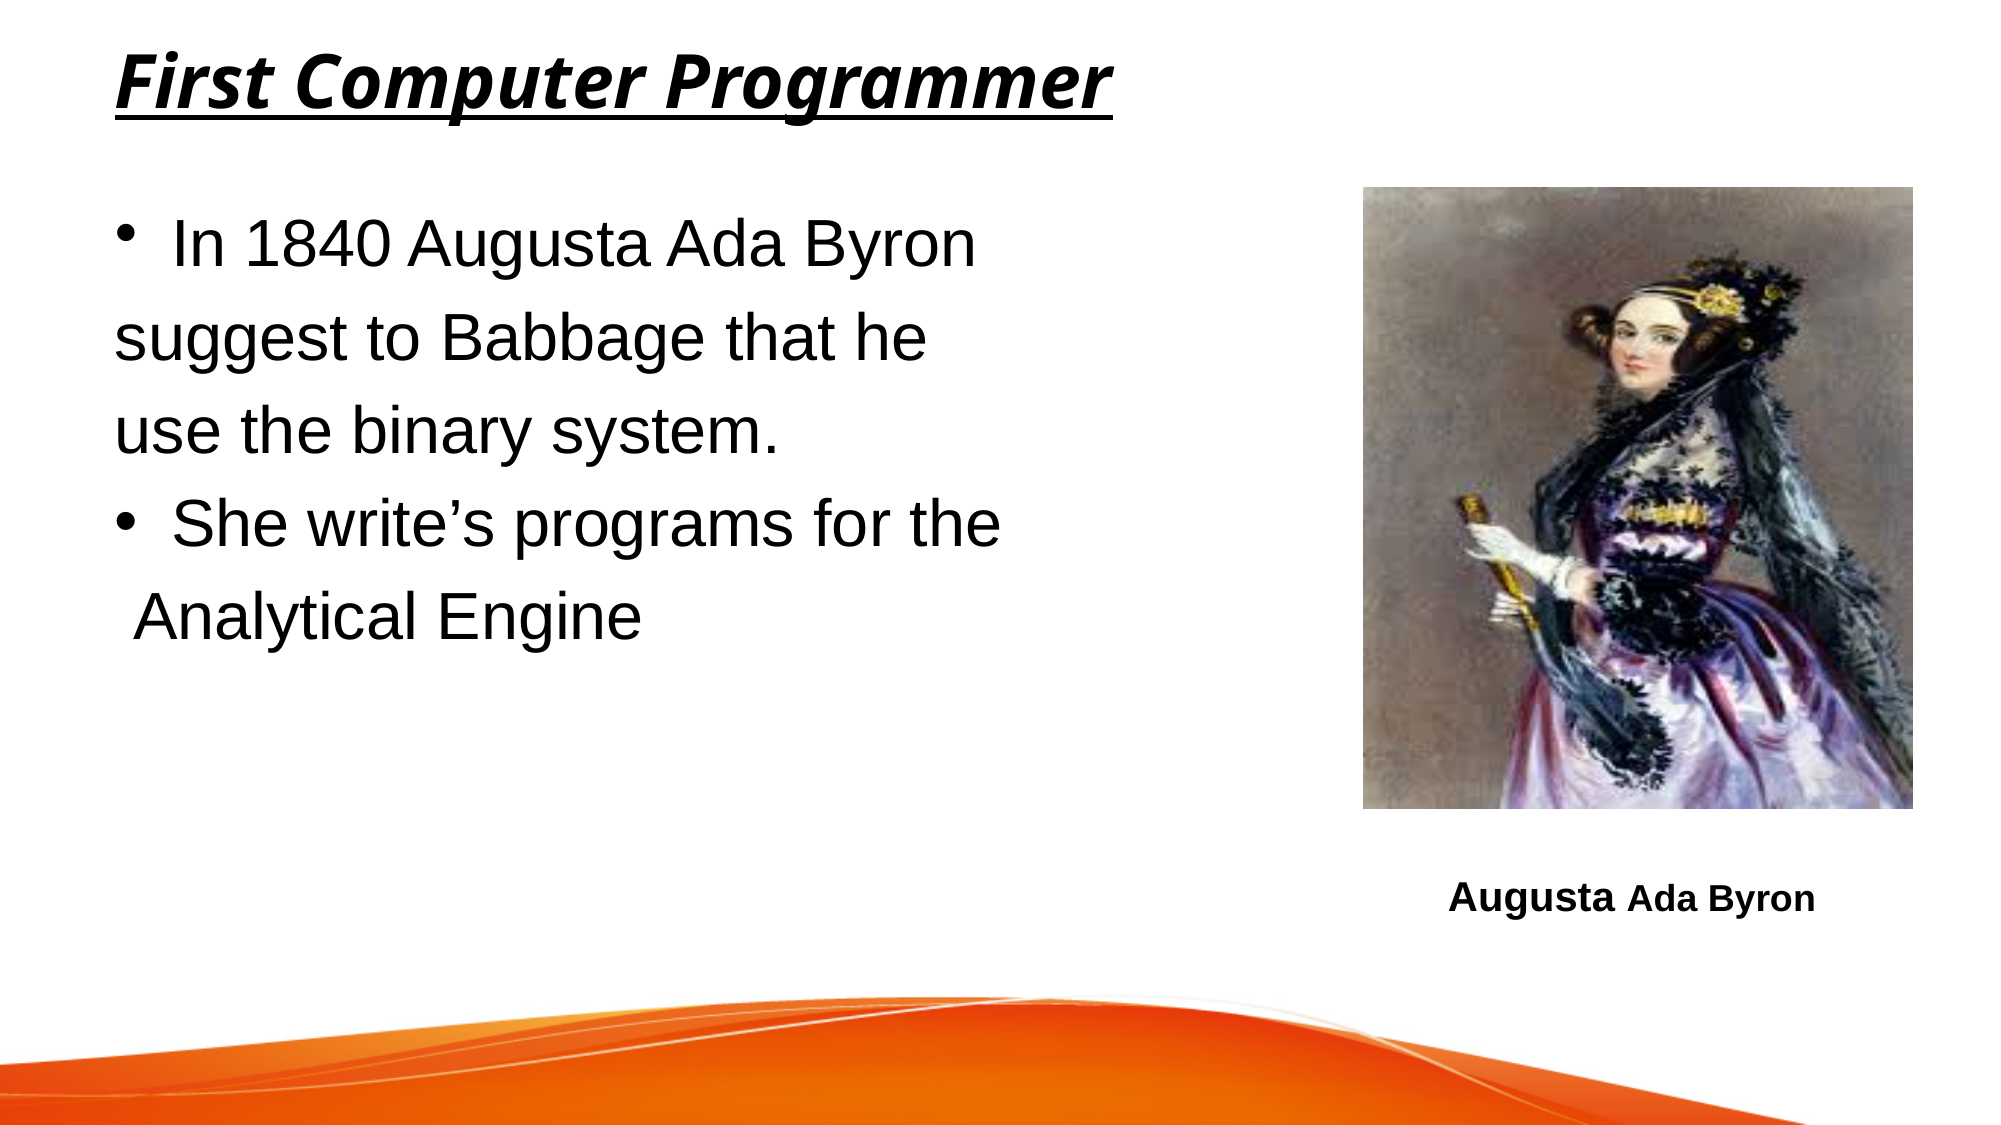

# First Computer Programmer
In 1840 Augusta Ada Byron
suggest to Babbage that he
use the binary system.
She write’s programs for the
 Analytical Engine
Augusta Ada Byron